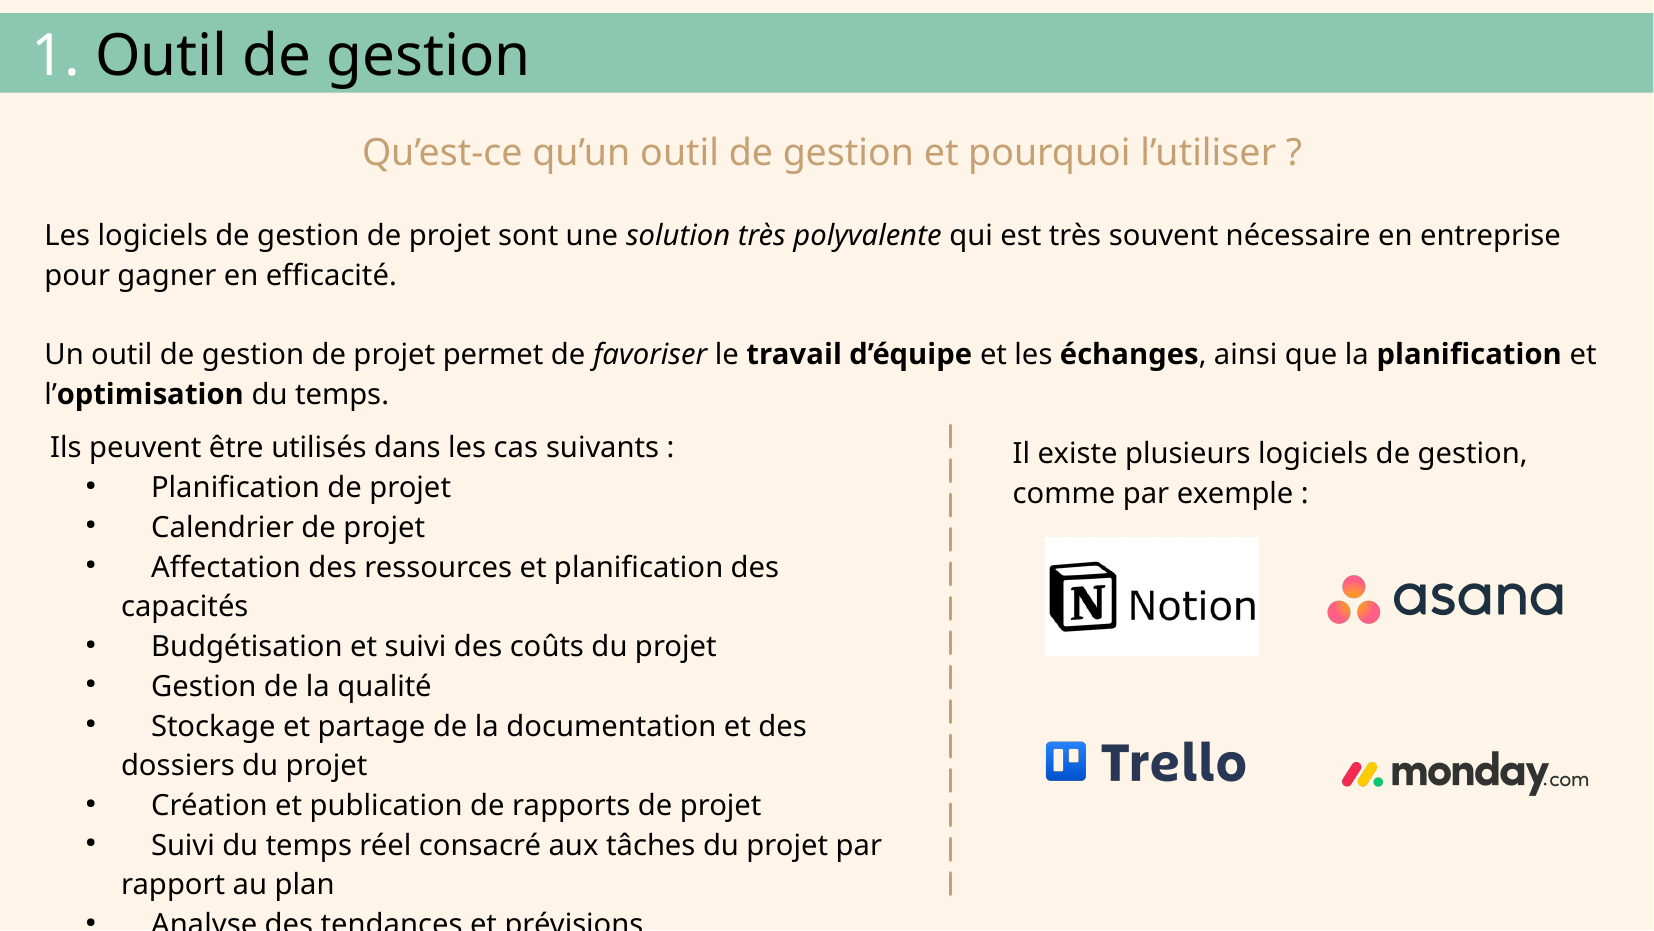

# 1. Outil de gestion
Qu’est-ce qu’un outil de gestion et pourquoi l’utiliser ?
Les logiciels de gestion de projet sont une solution très polyvalente qui est très souvent nécessaire en entreprise pour gagner en efficacité.
Un outil de gestion de projet permet de favoriser le travail d’équipe et les échanges, ainsi que la planification et l’optimisation du temps.
Ils peuvent être utilisés dans les cas suivants :
 Planification de projet
 Calendrier de projet
 Affectation des ressources et planification des capacités
 Budgétisation et suivi des coûts du projet
 Gestion de la qualité
 Stockage et partage de la documentation et des dossiers du projet
 Création et publication de rapports de projet
 Suivi du temps réel consacré aux tâches du projet par rapport au plan
 Analyse des tendances et prévisions
Il existe plusieurs logiciels de gestion, comme par exemple :